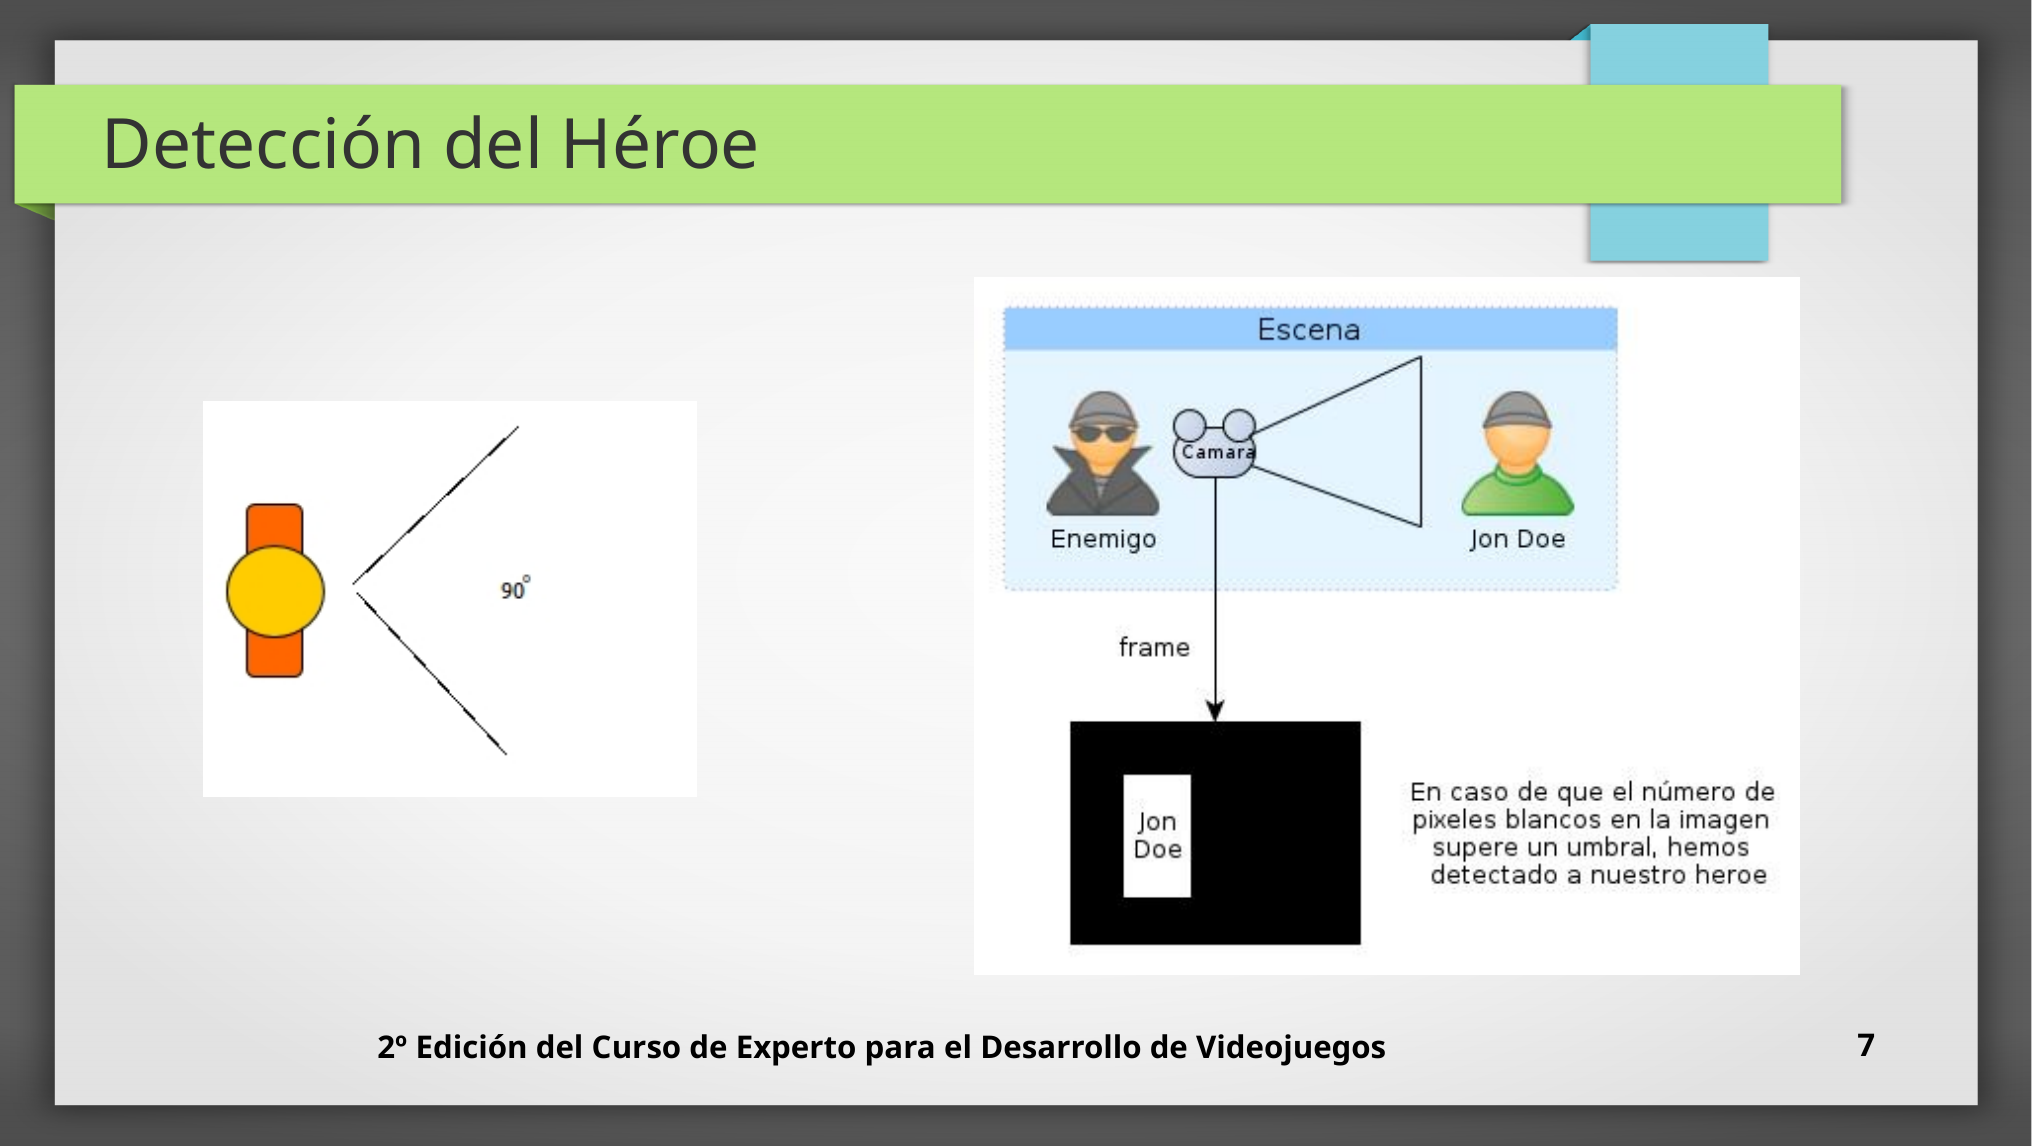

# Detección del Héroe
2º Edición del Curso de Experto para el Desarrollo de Videojuegos